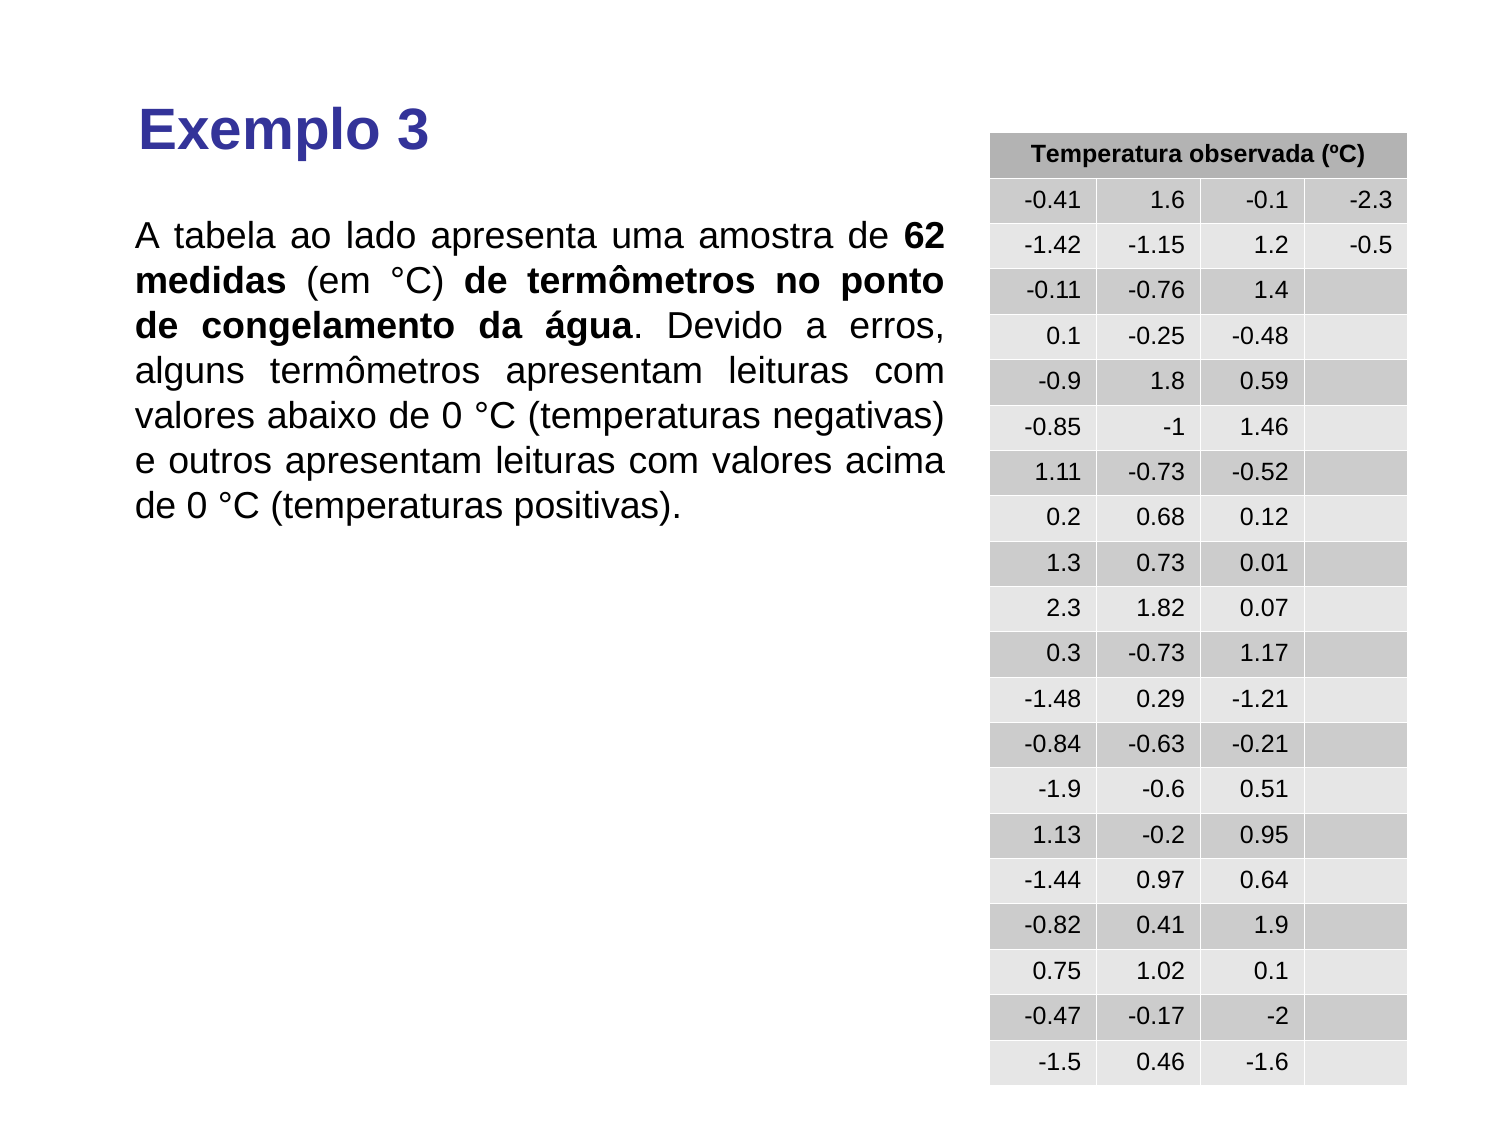

Exemplo 3
| Temperatura observada (ºC) | | | |
| --- | --- | --- | --- |
| -0.41 | 1.6 | -0.1 | -2.3 |
| -1.42 | -1.15 | 1.2 | -0.5 |
| -0.11 | -0.76 | 1.4 | |
| 0.1 | -0.25 | -0.48 | |
| -0.9 | 1.8 | 0.59 | |
| -0.85 | -1 | 1.46 | |
| 1.11 | -0.73 | -0.52 | |
| 0.2 | 0.68 | 0.12 | |
| 1.3 | 0.73 | 0.01 | |
| 2.3 | 1.82 | 0.07 | |
| 0.3 | -0.73 | 1.17 | |
| -1.48 | 0.29 | -1.21 | |
| -0.84 | -0.63 | -0.21 | |
| -1.9 | -0.6 | 0.51 | |
| 1.13 | -0.2 | 0.95 | |
| -1.44 | 0.97 | 0.64 | |
| -0.82 | 0.41 | 1.9 | |
| 0.75 | 1.02 | 0.1 | |
| -0.47 | -0.17 | -2 | |
| -1.5 | 0.46 | -1.6 | |
A tabela ao lado apresenta uma amostra de 62 medidas (em °C) de termômetros no ponto de congelamento da água. Devido a erros, alguns termômetros apresentam leituras com valores abaixo de 0 °C (temperaturas negativas) e outros apresentam leituras com valores acima de 0 °C (temperaturas positivas).